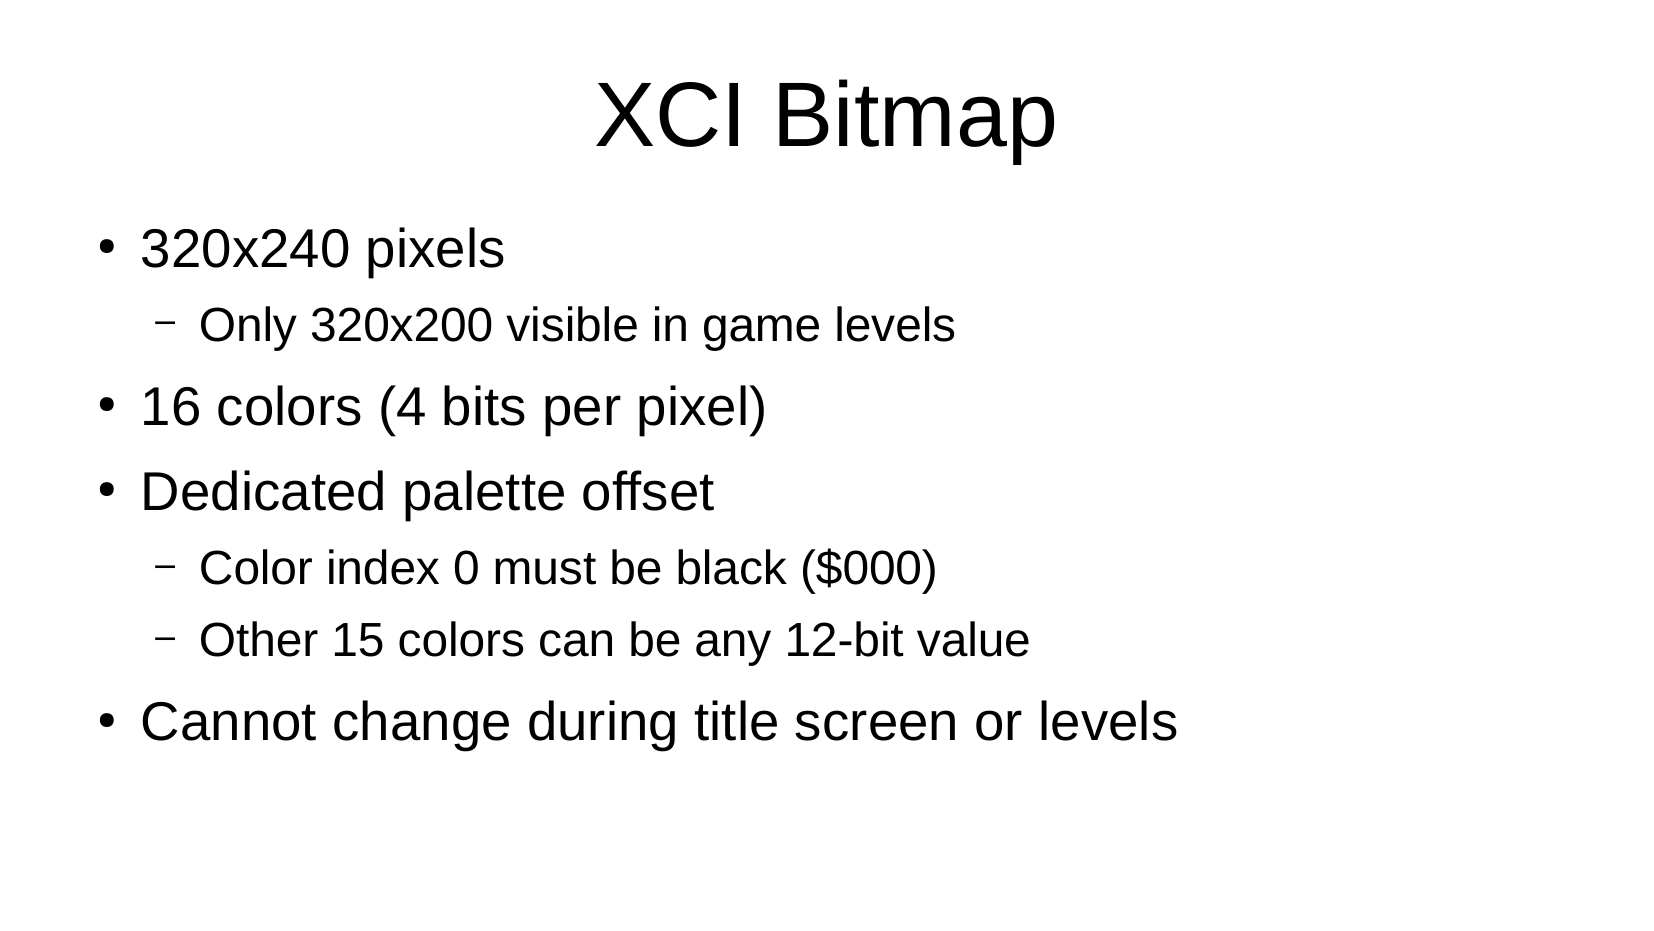

# XCI Bitmap
320x240 pixels
Only 320x200 visible in game levels
16 colors (4 bits per pixel)
Dedicated palette offset
Color index 0 must be black ($000)
Other 15 colors can be any 12-bit value
Cannot change during title screen or levels